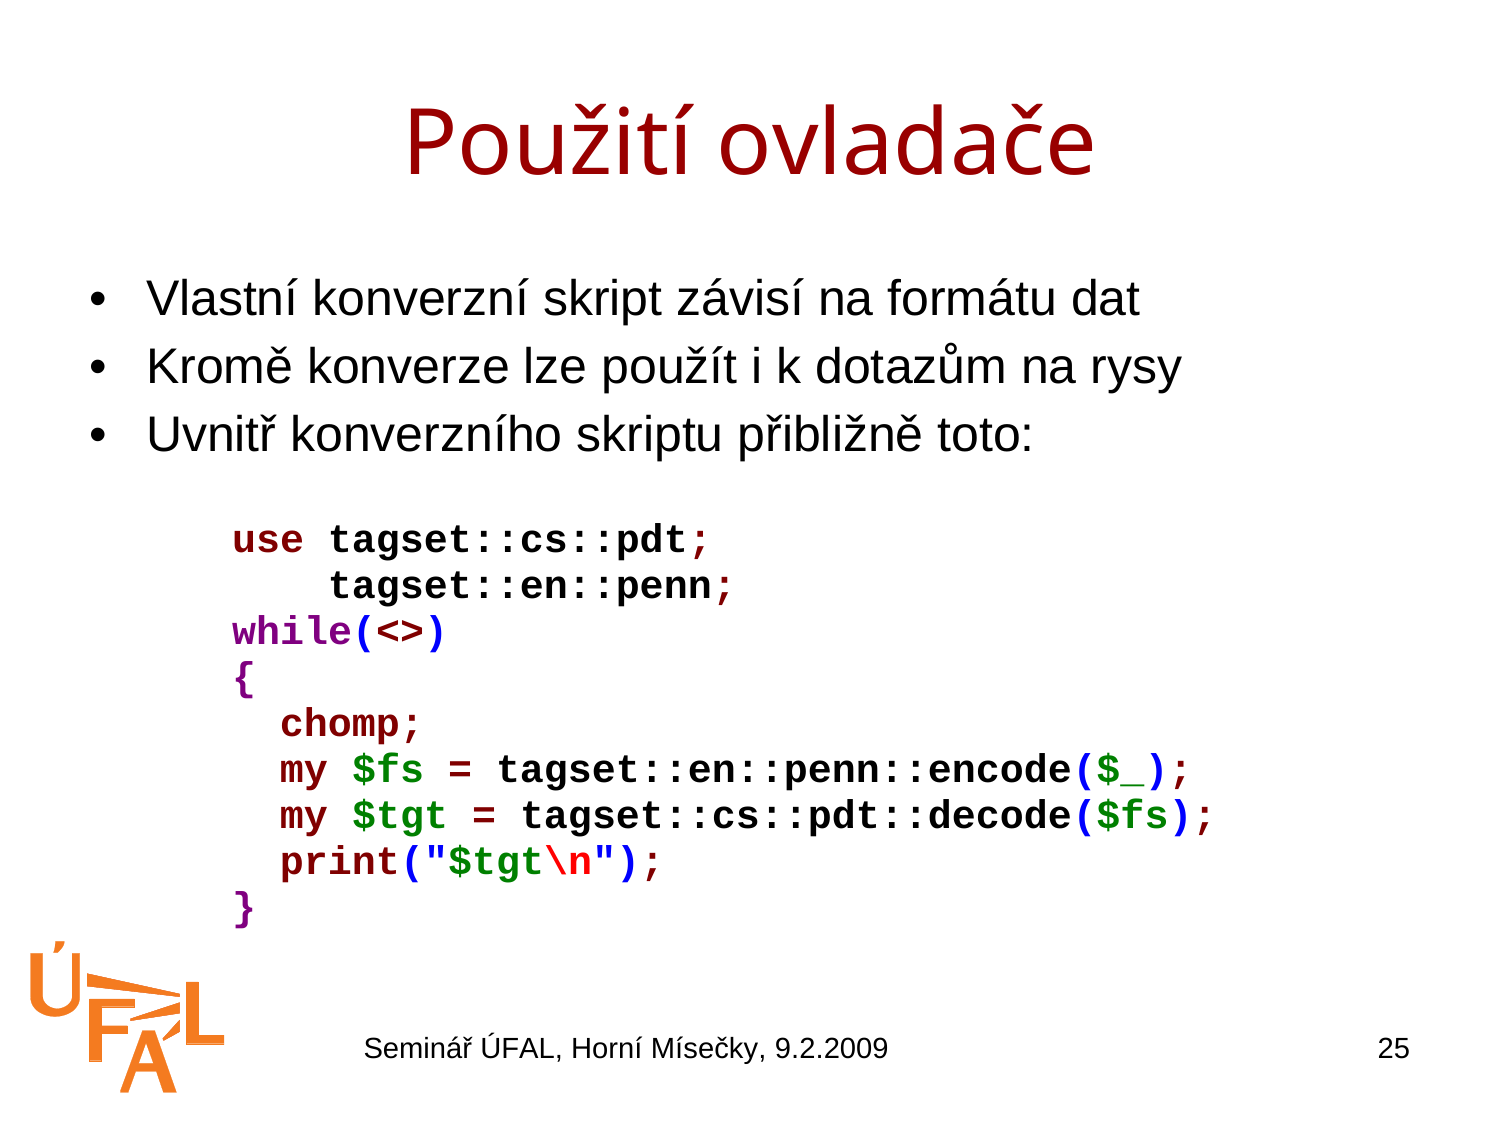

# Použití ovladače
Vlastní konverzní skript závisí na formátu dat
Kromě konverze lze použít i k dotazům na rysy
Uvnitř konverzního skriptu přibližně toto:
Seminář ÚFAL, Horní Mísečky, 9.2.2009
25